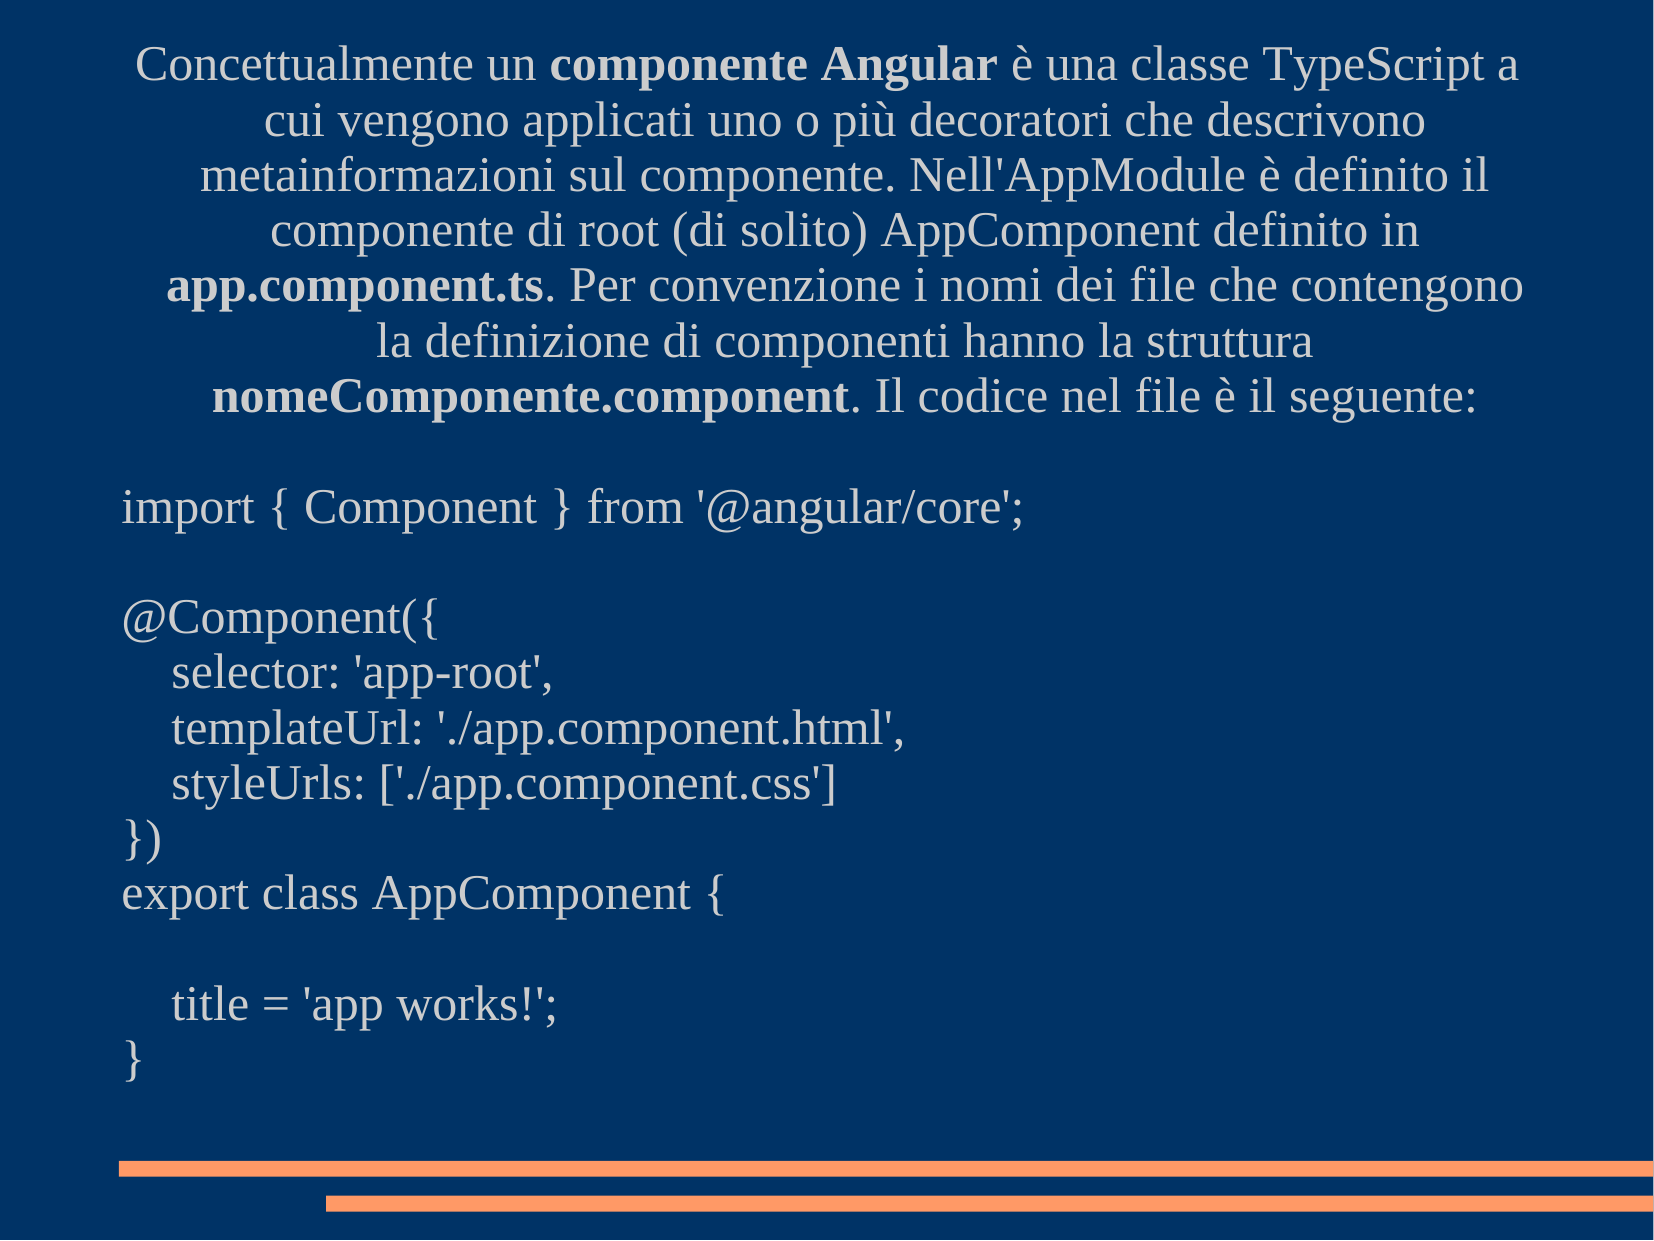

# Concettualmente un componente Angular è una classe TypeScript a cui vengono applicati uno o più decoratori che descrivono metainformazioni sul componente. Nell'AppModule è definito il componente di root (di solito) AppComponent definito in app.component.ts. Per convenzione i nomi dei file che contengono la definizione di componenti hanno la struttura nomeComponente.component. Il codice nel file è il seguente:
import { Component } from '@angular/core';
@Component({
 selector: 'app-root',
 templateUrl: './app.component.html',
 styleUrls: ['./app.component.css']
})
export class AppComponent {
 title = 'app works!';
}